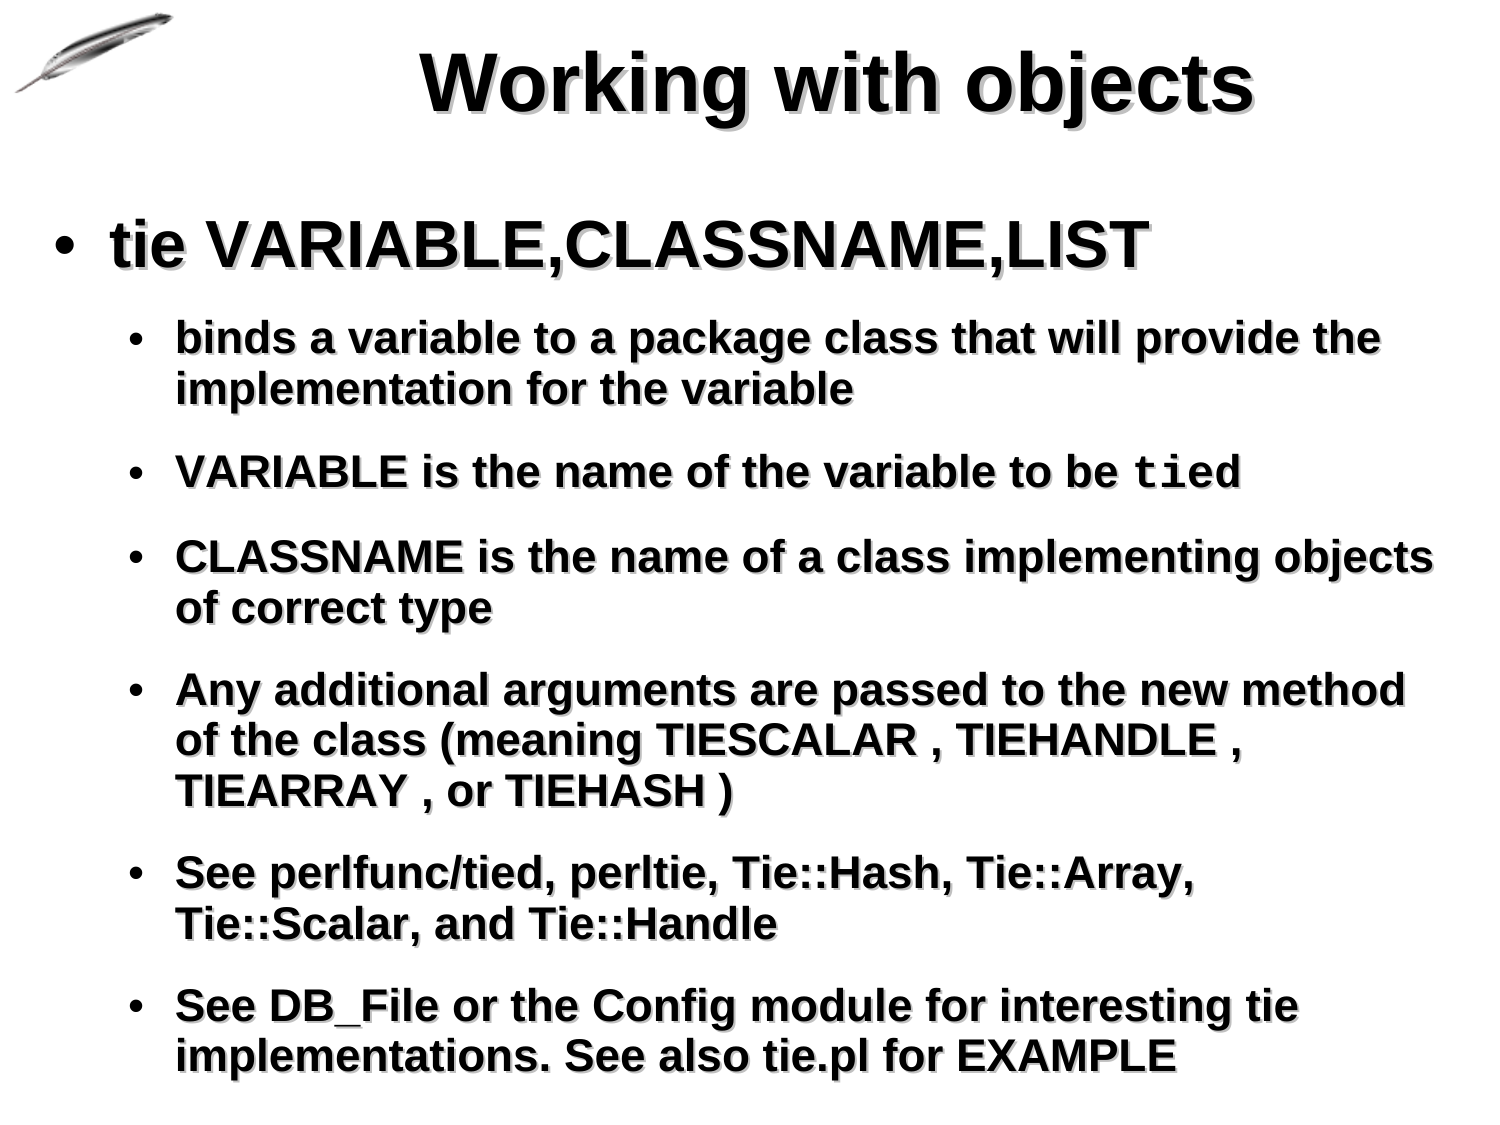

# Working with objects
tie VARIABLE,CLASSNAME,LIST
binds a variable to a package class that will provide the implementation for the variable
VARIABLE is the name of the variable to be tied
CLASSNAME is the name of a class implementing objects of correct type
Any additional arguments are passed to the new method of the class (meaning TIESCALAR , TIEHANDLE , TIEARRAY , or TIEHASH )
See perlfunc/tied, perltie, Tie::Hash, Tie::Array, Tie::Scalar, and Tie::Handle
See DB_File or the Config module for interesting tie implementations. See also tie.pl for EXAMPLE